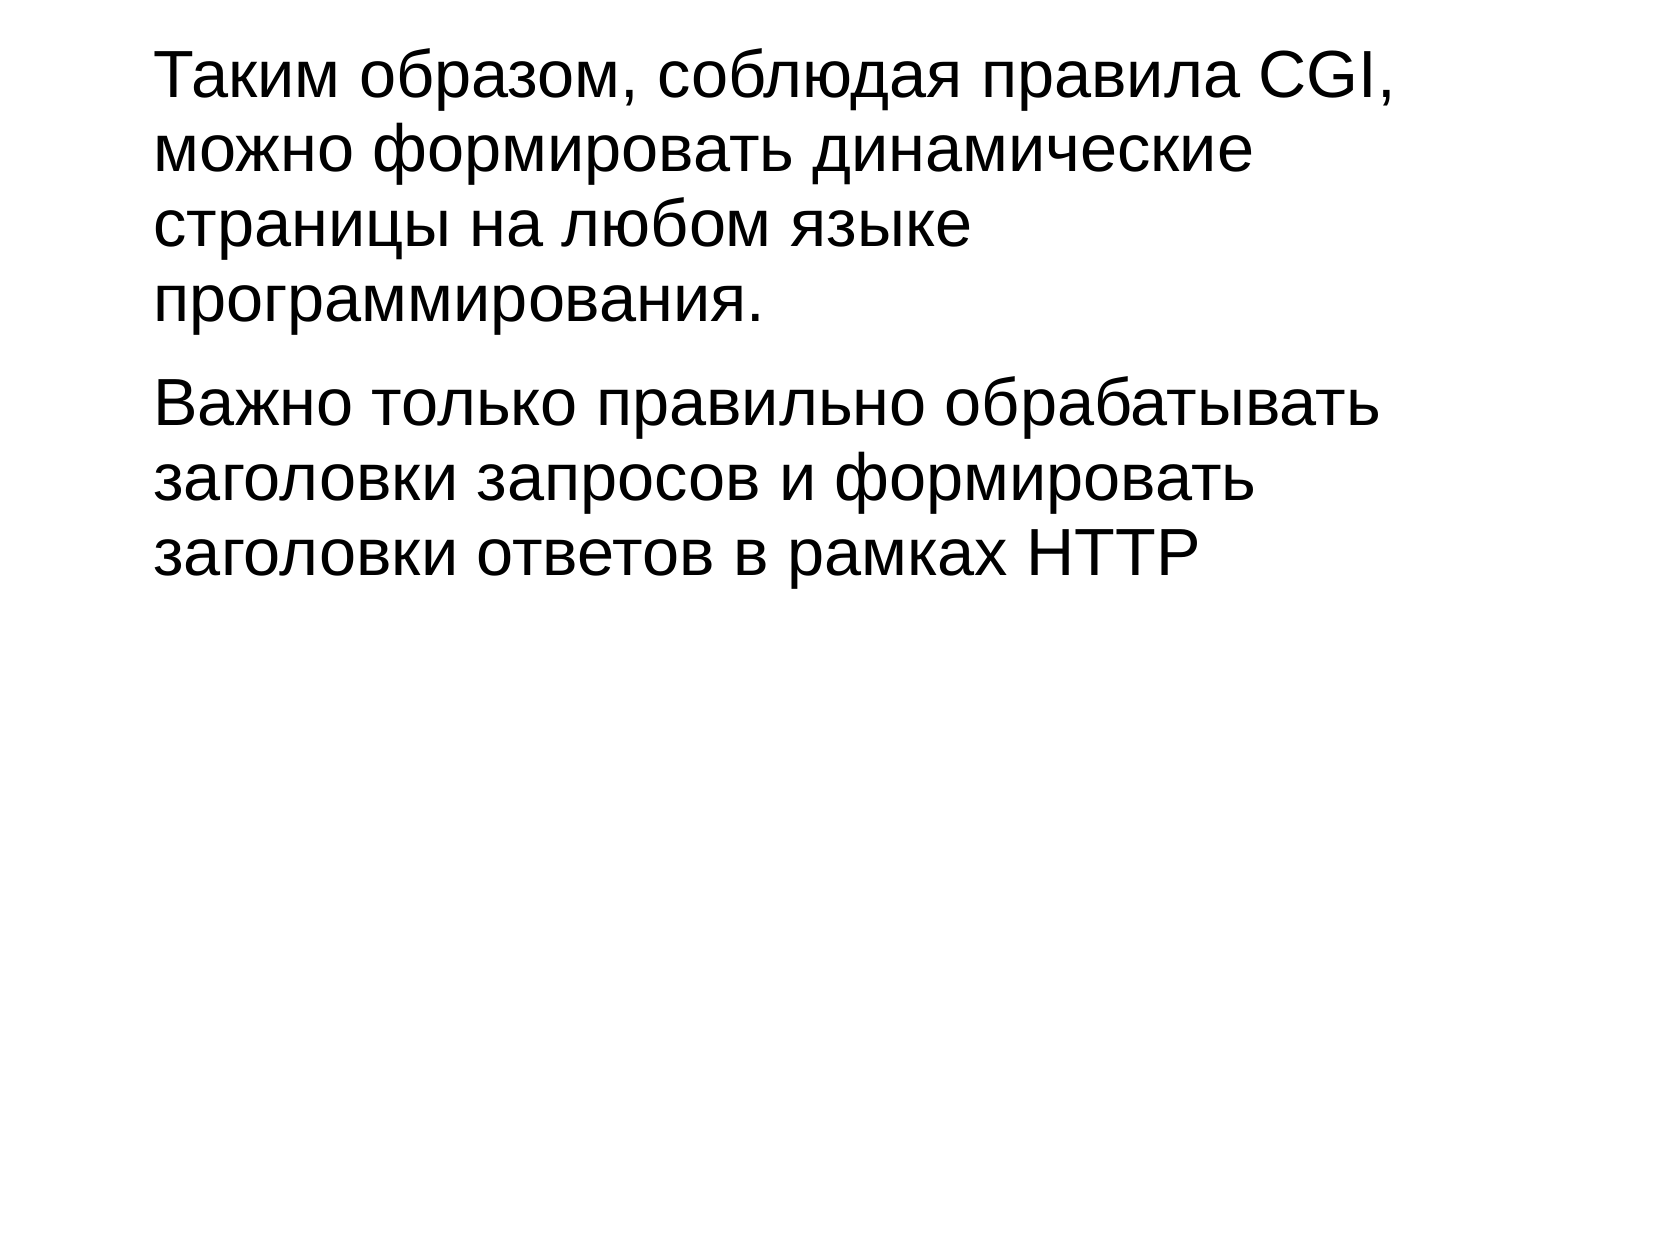

# Таким образом, соблюдая правила CGI, можно формировать динамические страницы на любом языке программирования.
Важно только правильно обрабатывать заголовки запросов и формировать заголовки ответов в рамках HTTP